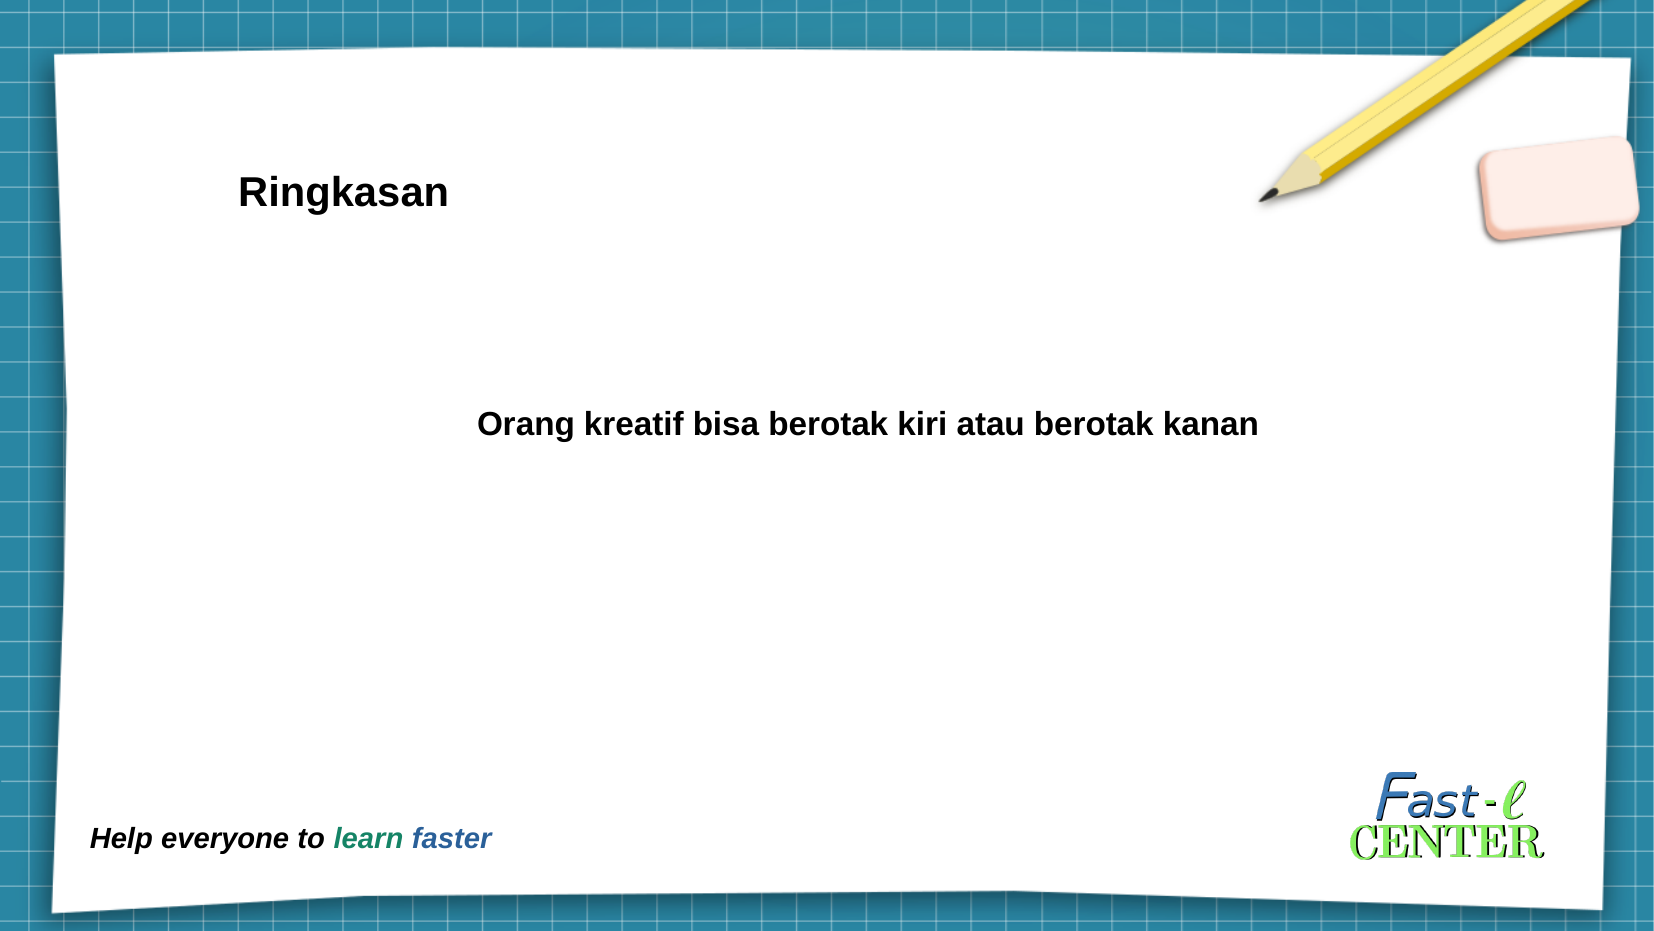

Ringkasan
Orang kreatif bisa berotak kiri atau berotak kanan
Help everyone to learn faster